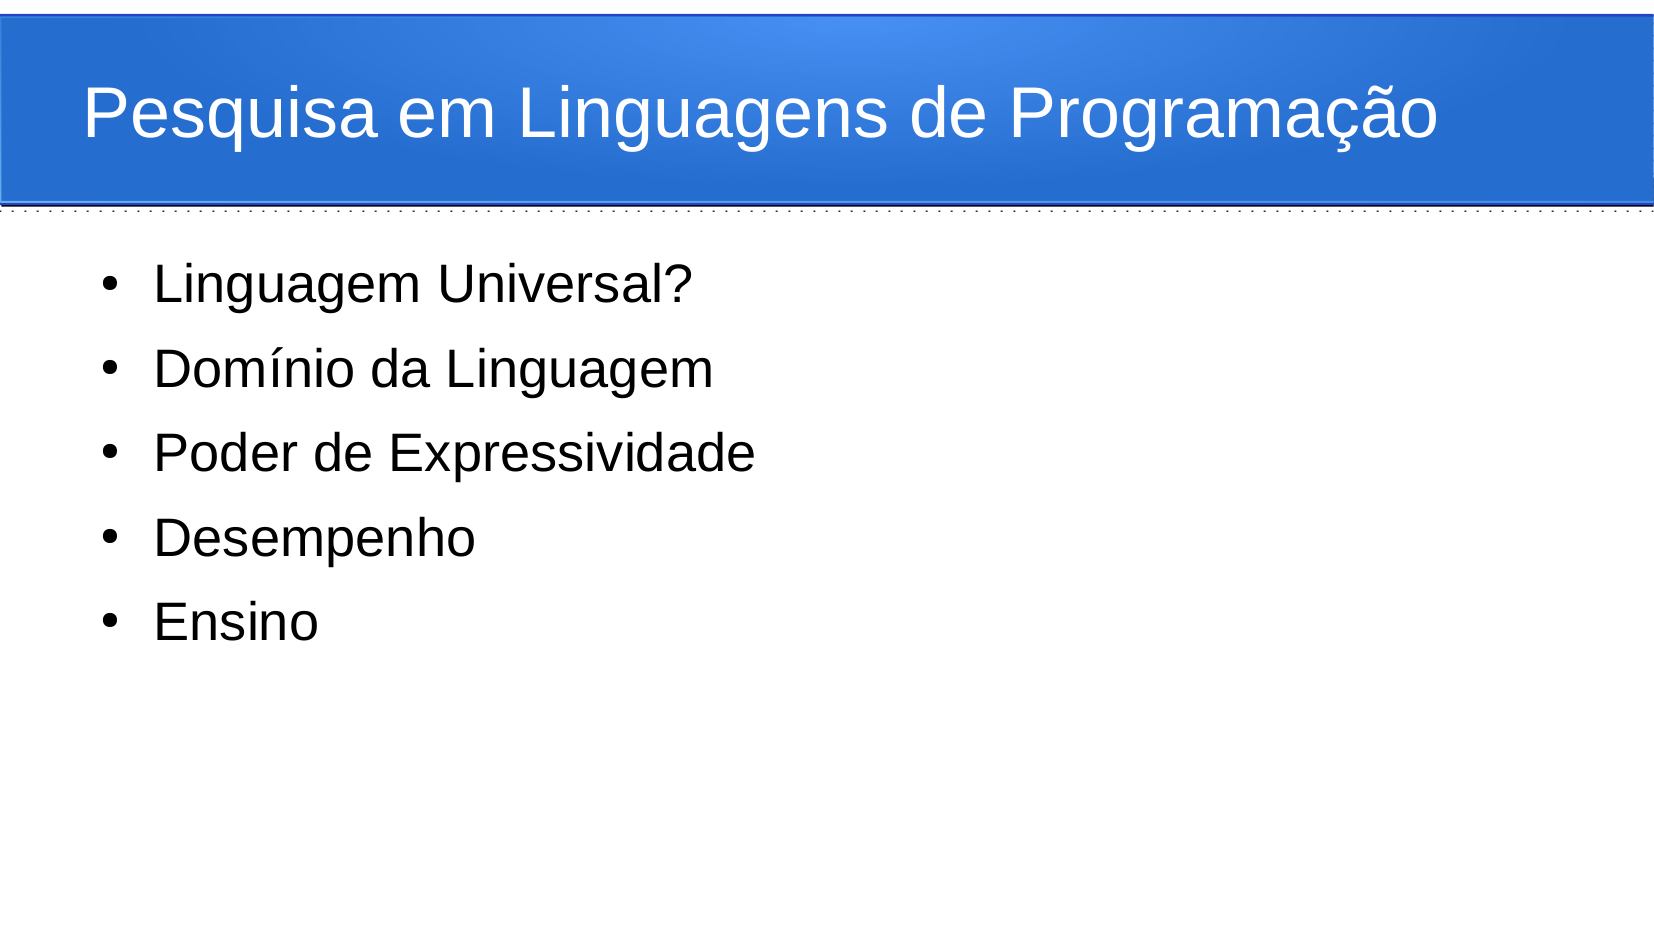

# Pesquisa em Linguagens de Programação
Linguagem Universal?
Domínio da Linguagem
Poder de Expressividade
Desempenho
Ensino